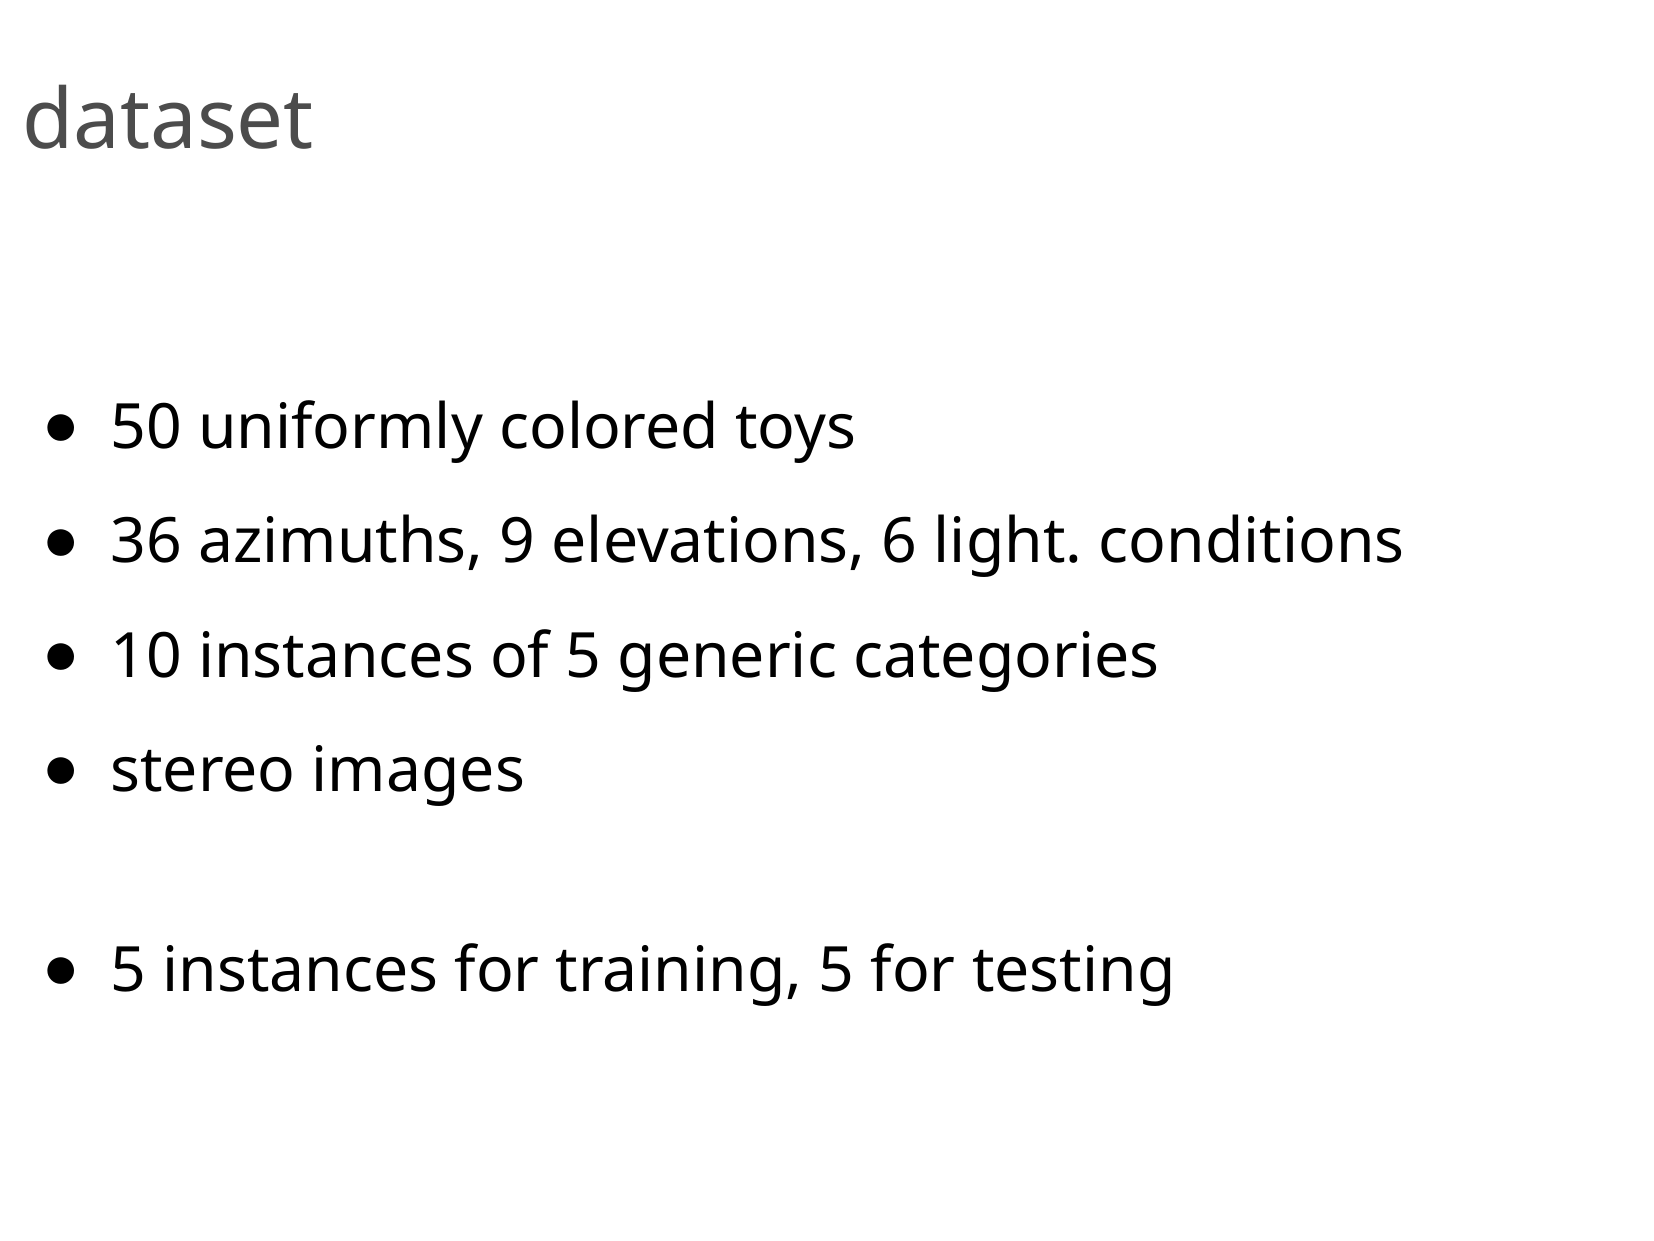

# dataset
50 uniformly colored toys
36 azimuths, 9 elevations, 6 light. conditions
10 instances of 5 generic categories
stereo images
5 instances for training, 5 for testing